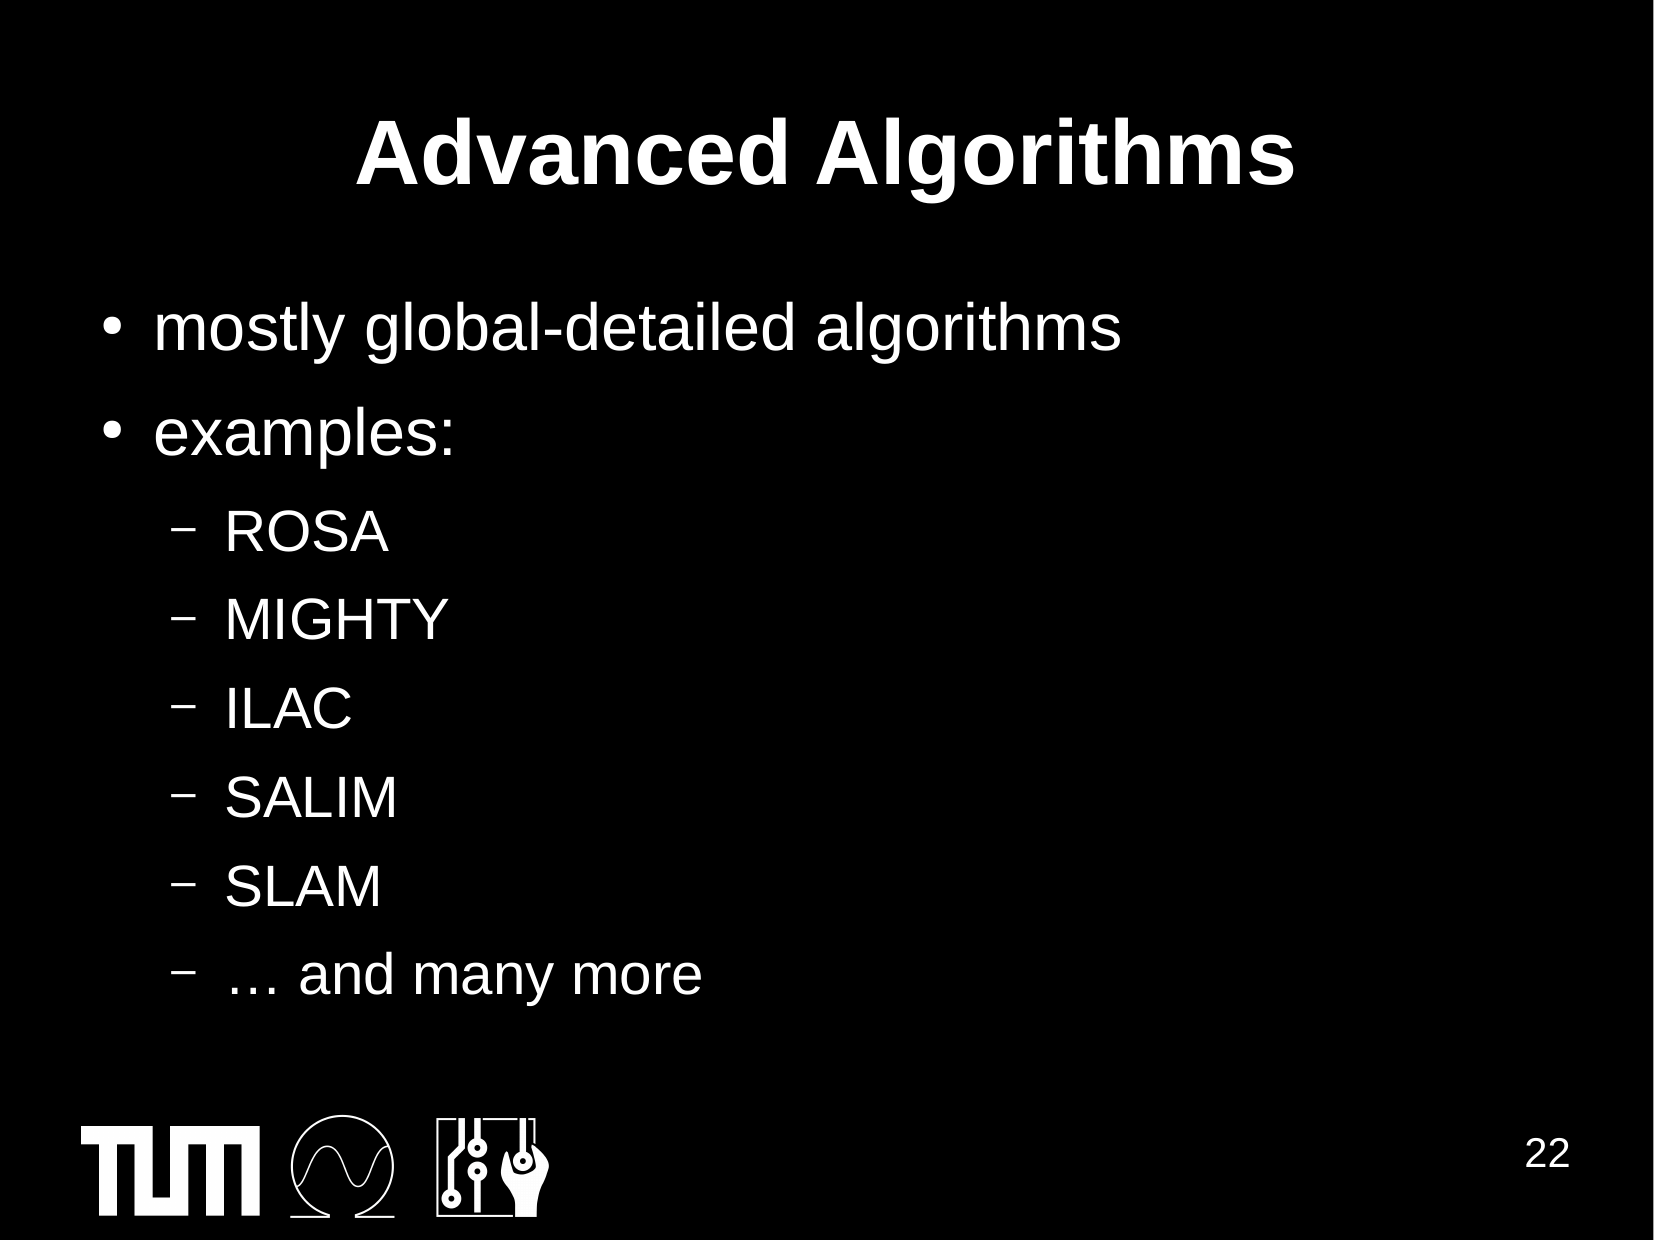

# Advanced Algorithms
mostly global-detailed algorithms
examples:
ROSA
MIGHTY
ILAC
SALIM
SLAM
… and many more
22